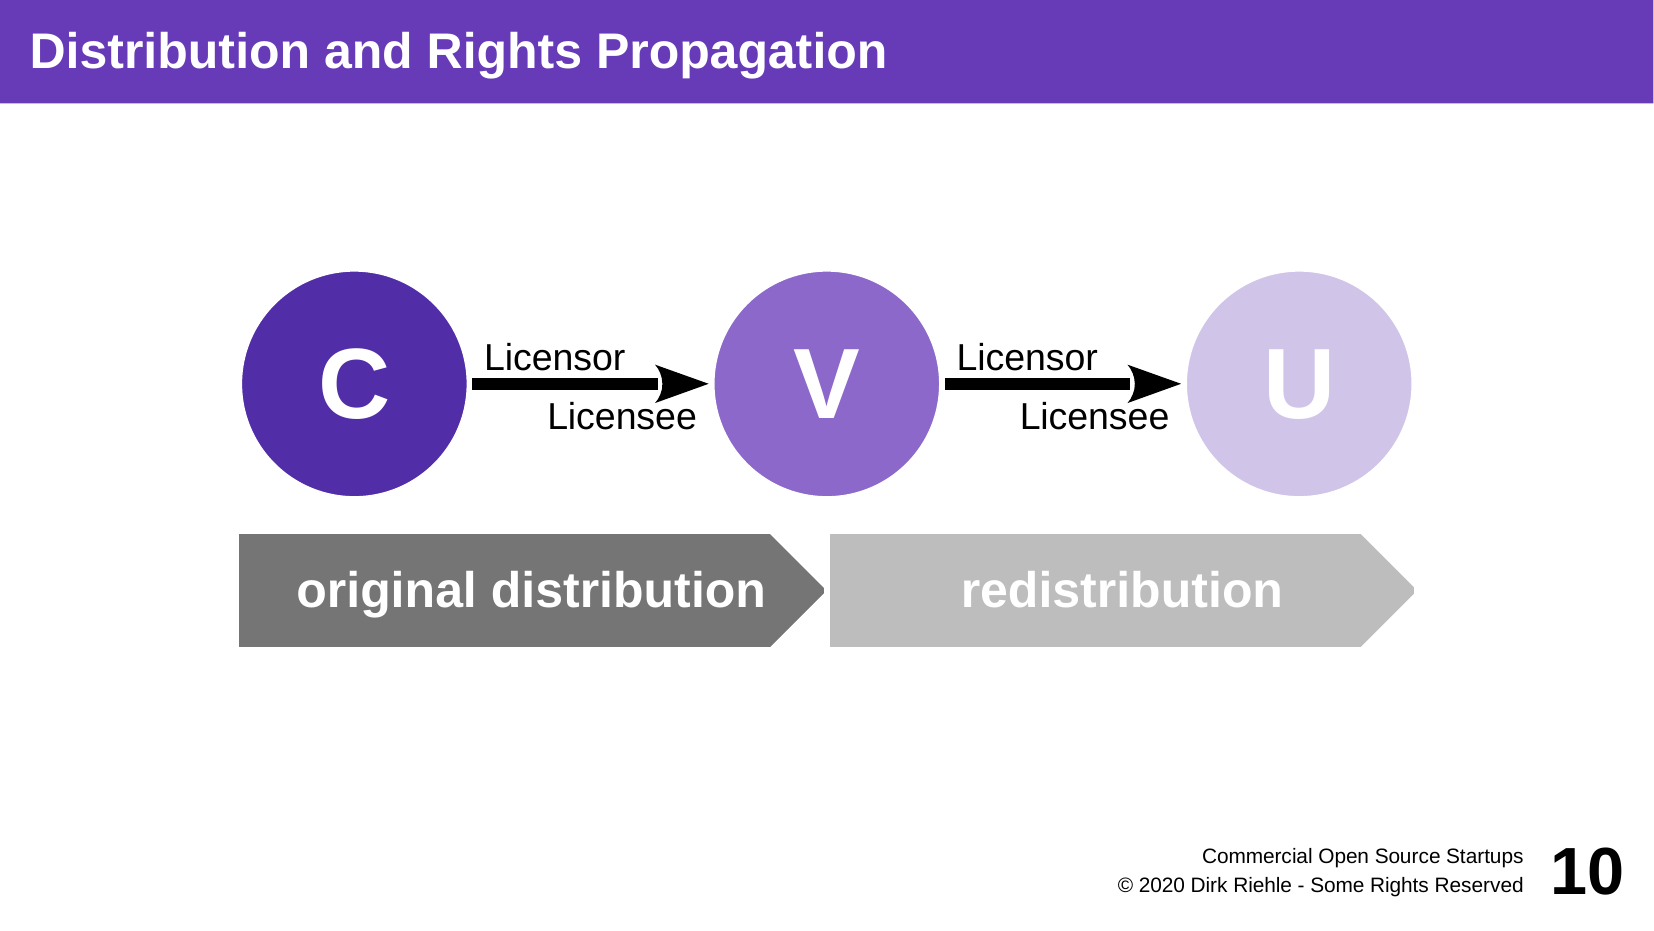

# Distribution and Rights Propagation
C
V
U
Licensor
Licensee
Licensor
Licensee
original distribution
redistribution
Commercial Open Source Startups
10
© 2020 Dirk Riehle - Some Rights Reserved